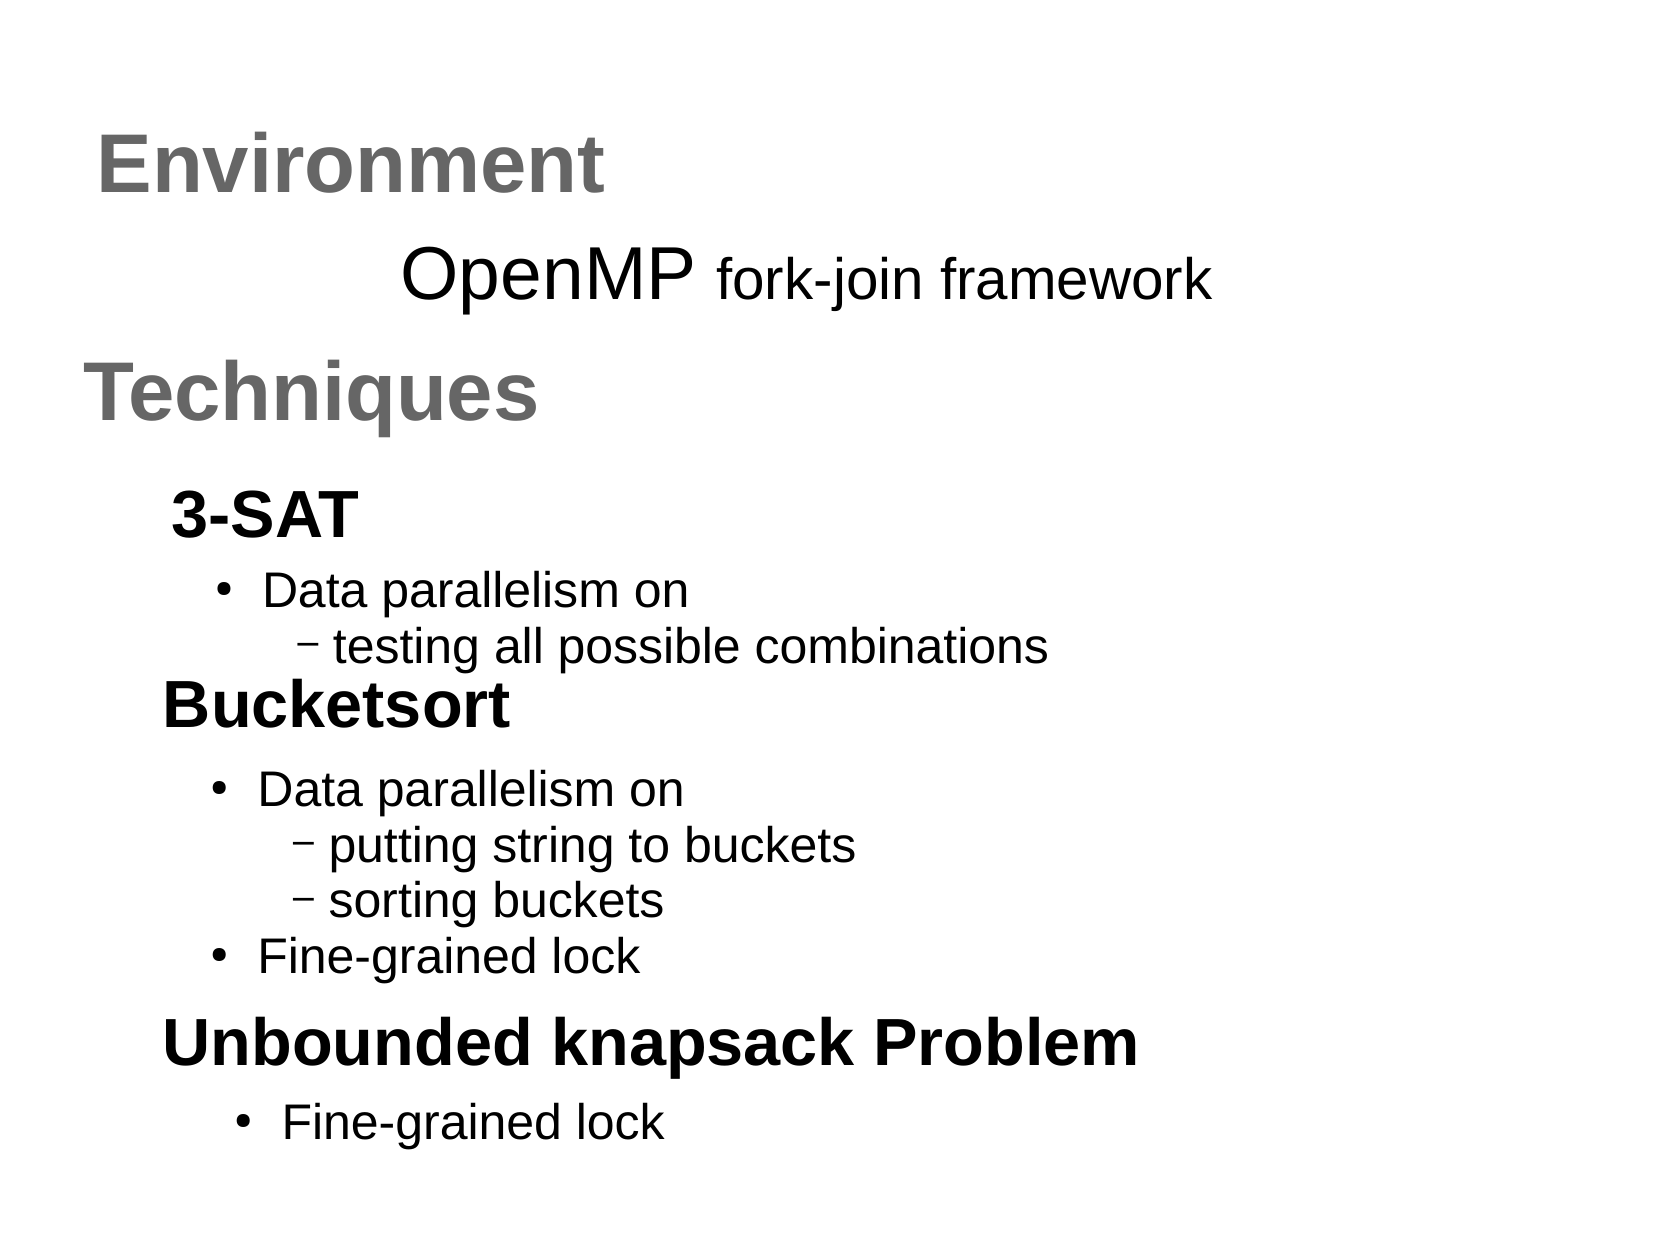

# Environment
OpenMP fork-join framework
Techniques
3-SAT
Data parallelism on
testing all possible combinations
Bucketsort
Data parallelism on
putting string to buckets
sorting buckets
Fine-grained lock
Unbounded knapsack Problem
Fine-grained lock